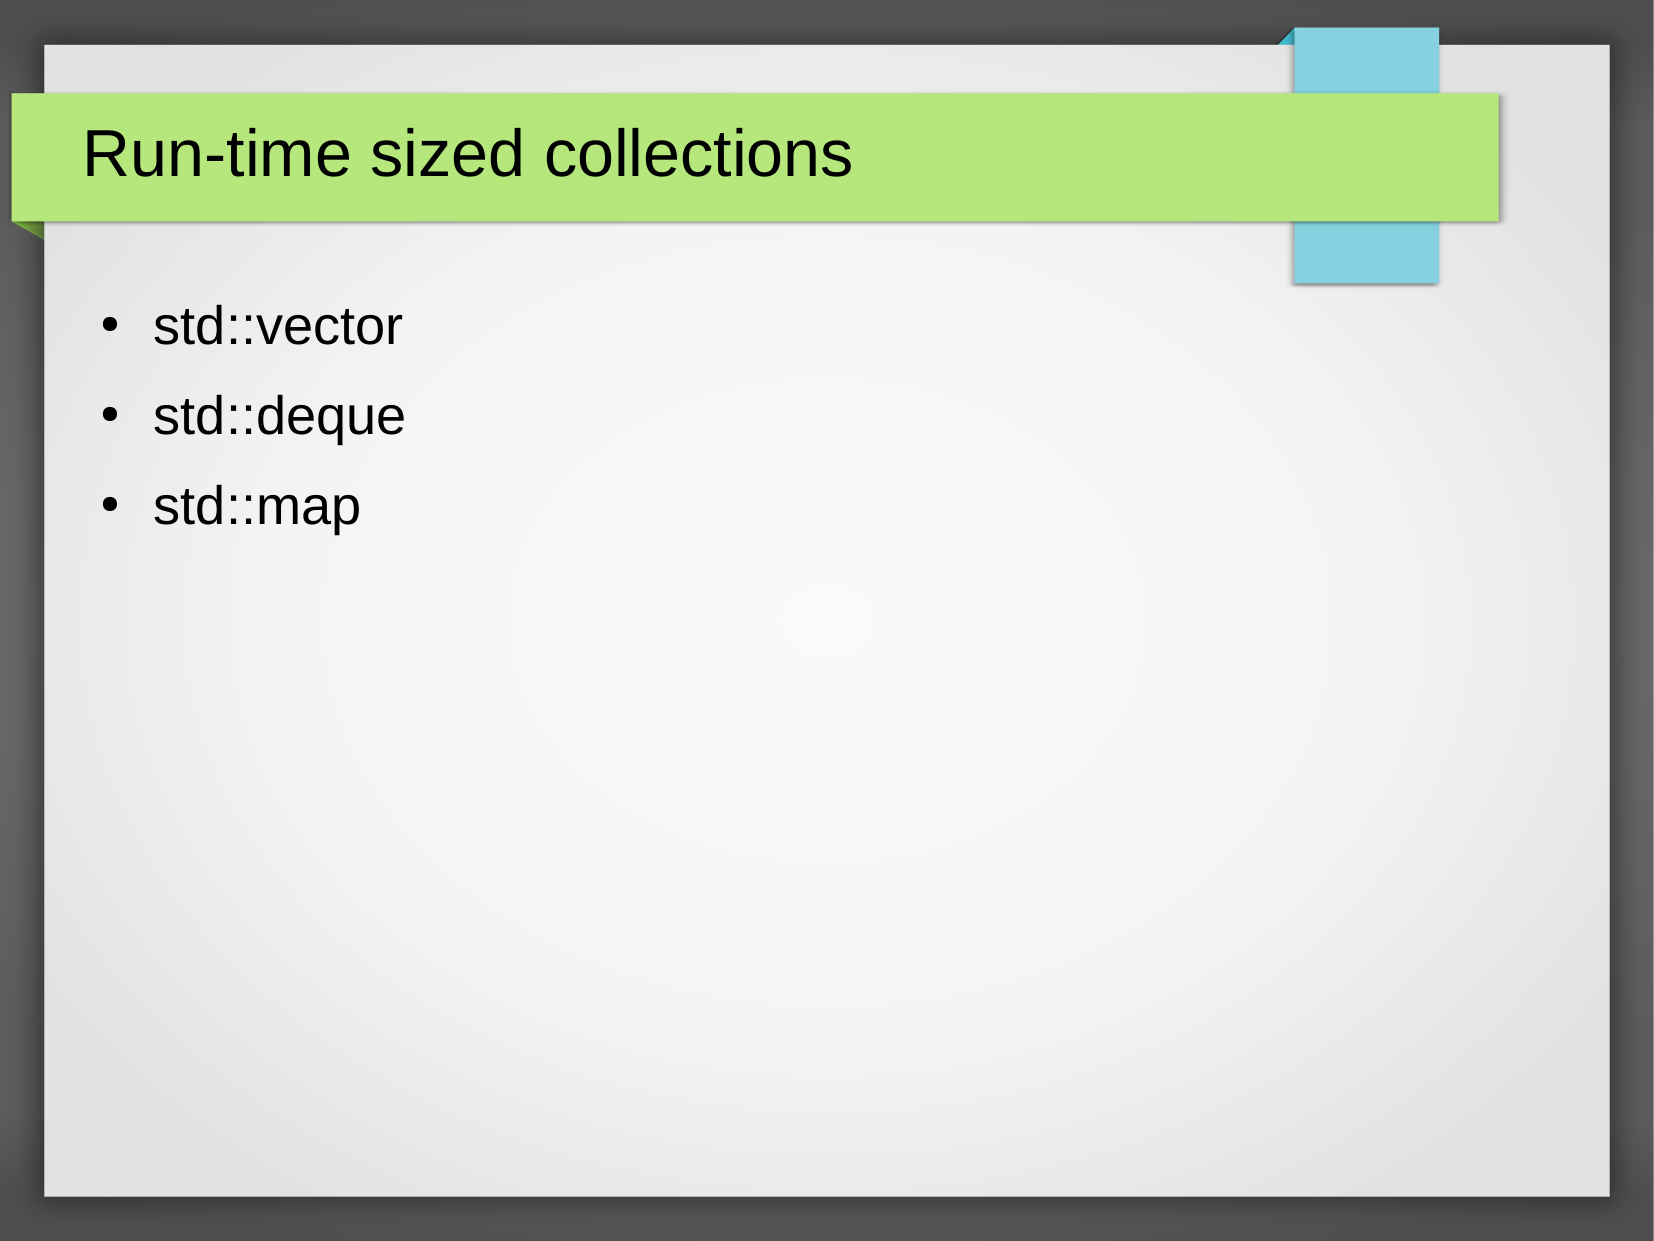

# Run-time sized collections
std::vector
std::deque
std::map